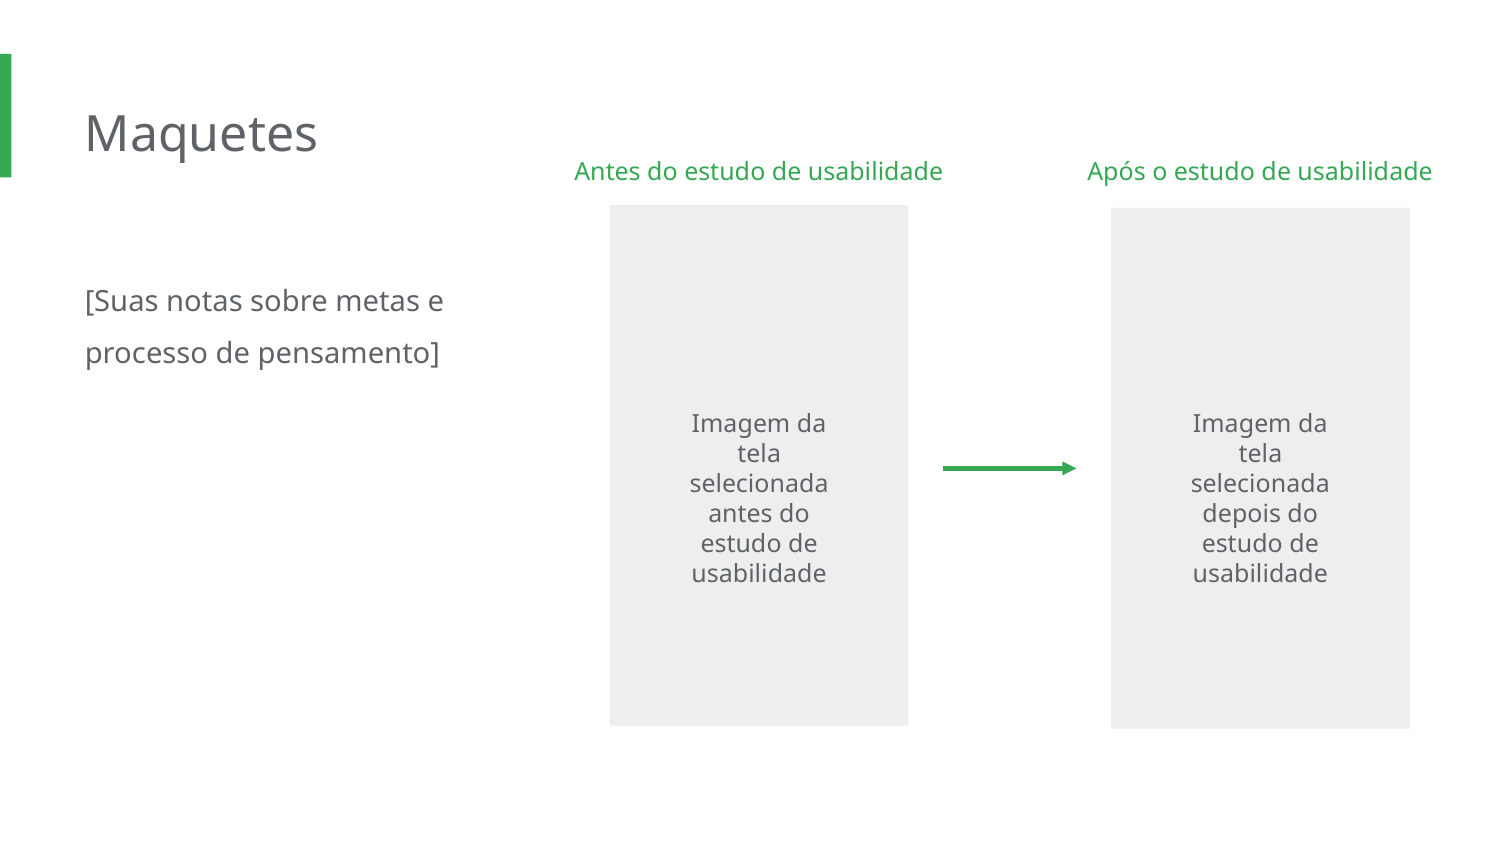

Maquetes
Antes do estudo de usabilidade
Após o estudo de usabilidade
[Suas notas sobre metas e processo de pensamento]
Imagem da tela selecionada antes do estudo de usabilidade
Imagem da tela selecionada depois do estudo de usabilidade